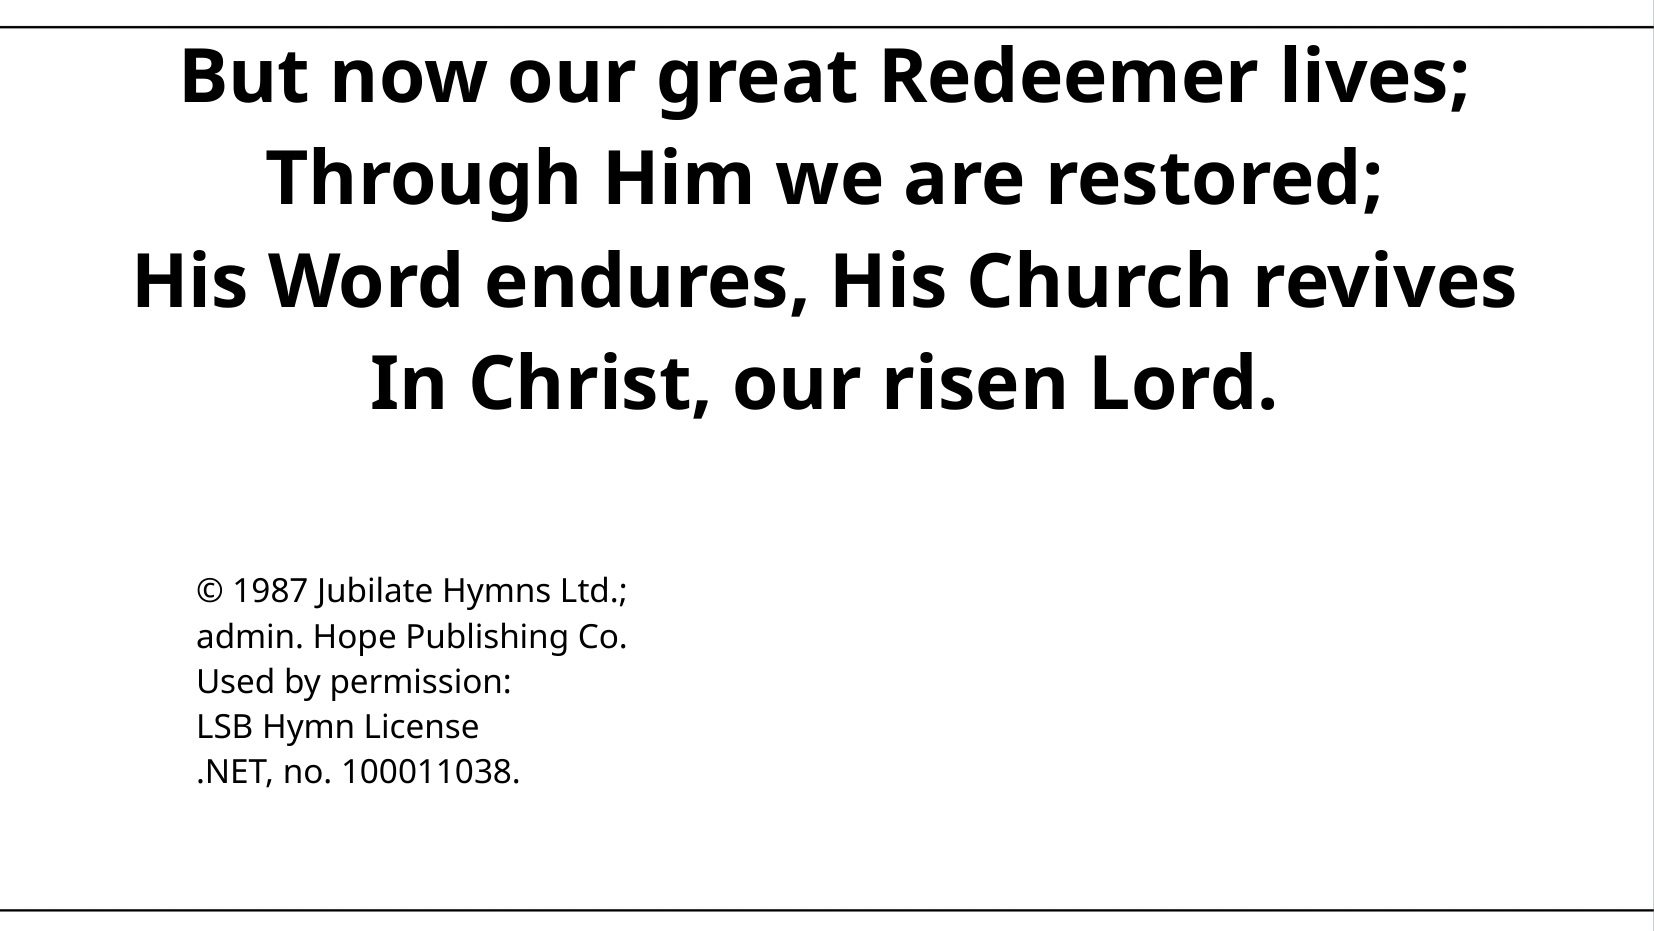

But now our great Redeemer lives;
Through Him we are restored;
His Word endures, His Church revives
In Christ, our risen Lord.
 © 1987 Jubilate Hymns Ltd.;
 admin. Hope Publishing Co.
 Used by permission:
 LSB Hymn License
 .NET, no. 100011038.